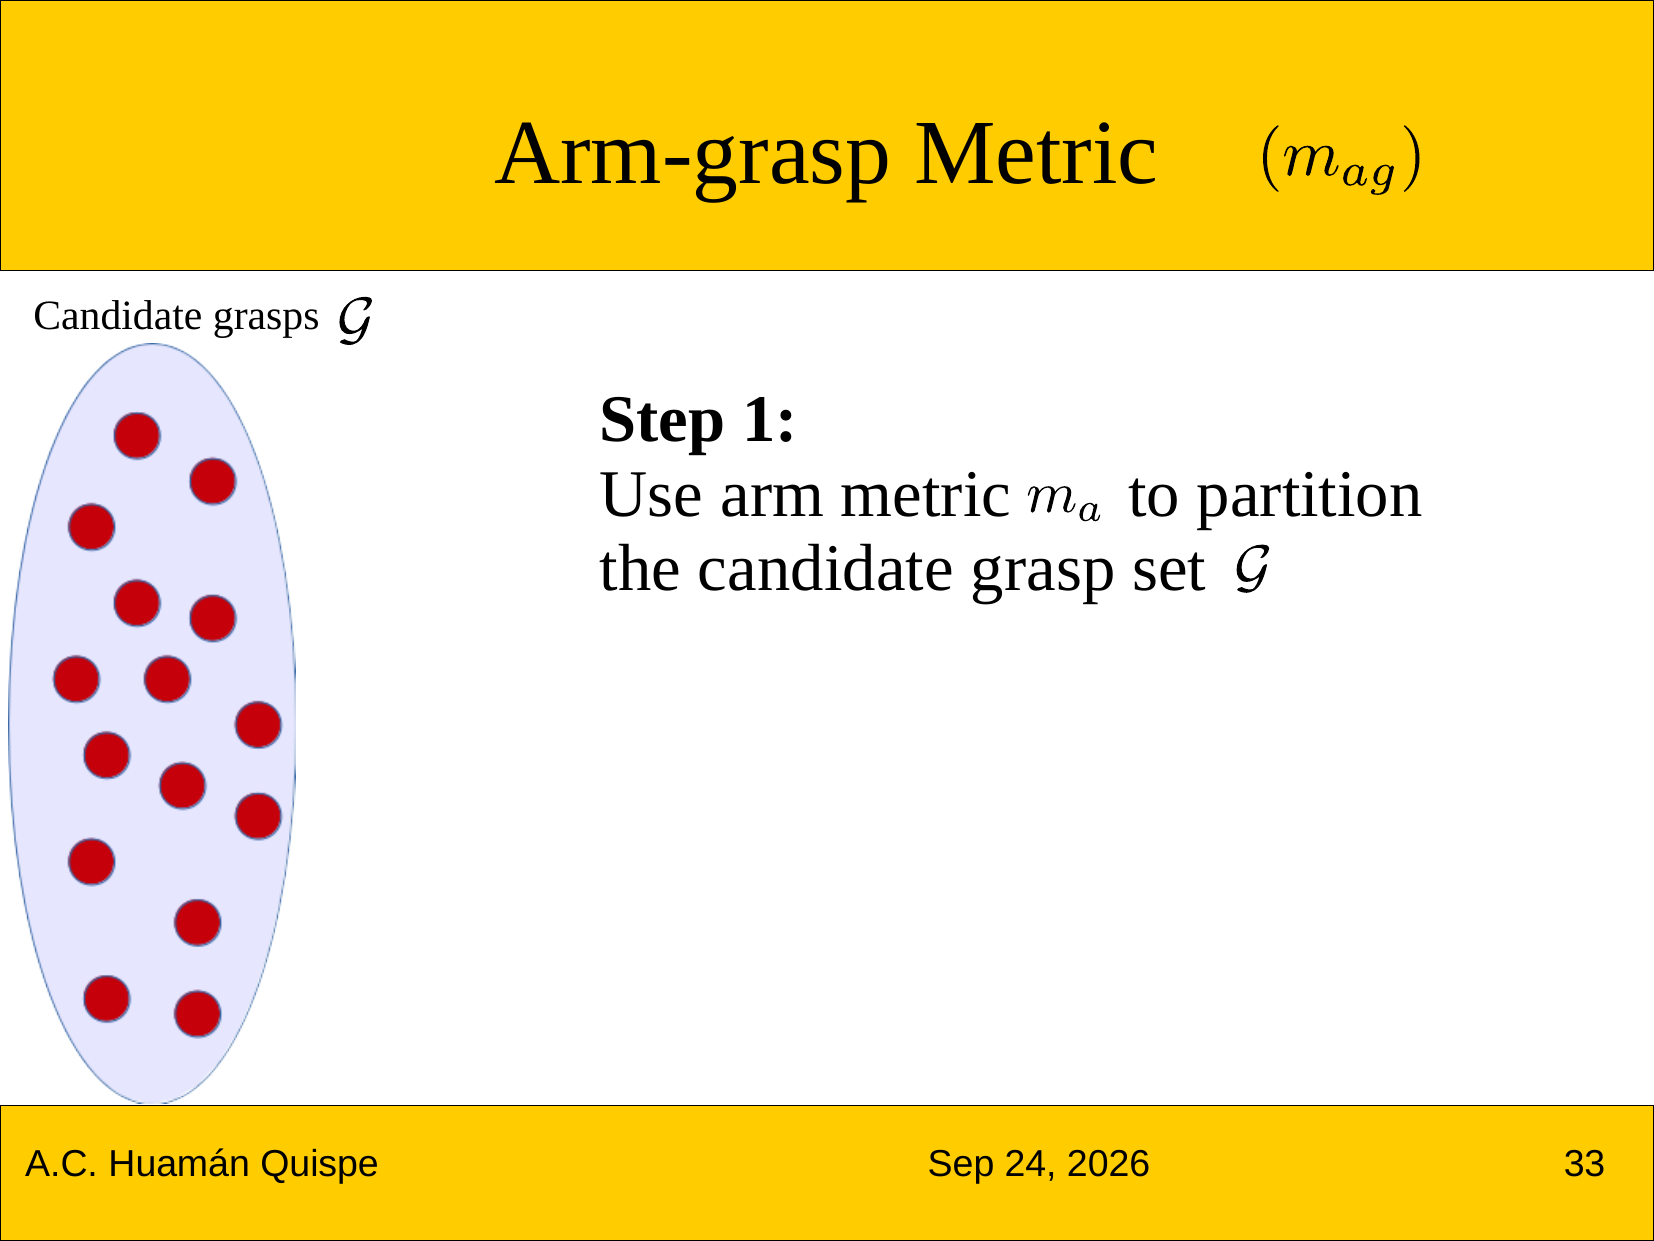

# Arm-grasp Metric
Candidate grasps
Step 1:
Use arm metric to partition the candidate grasp set